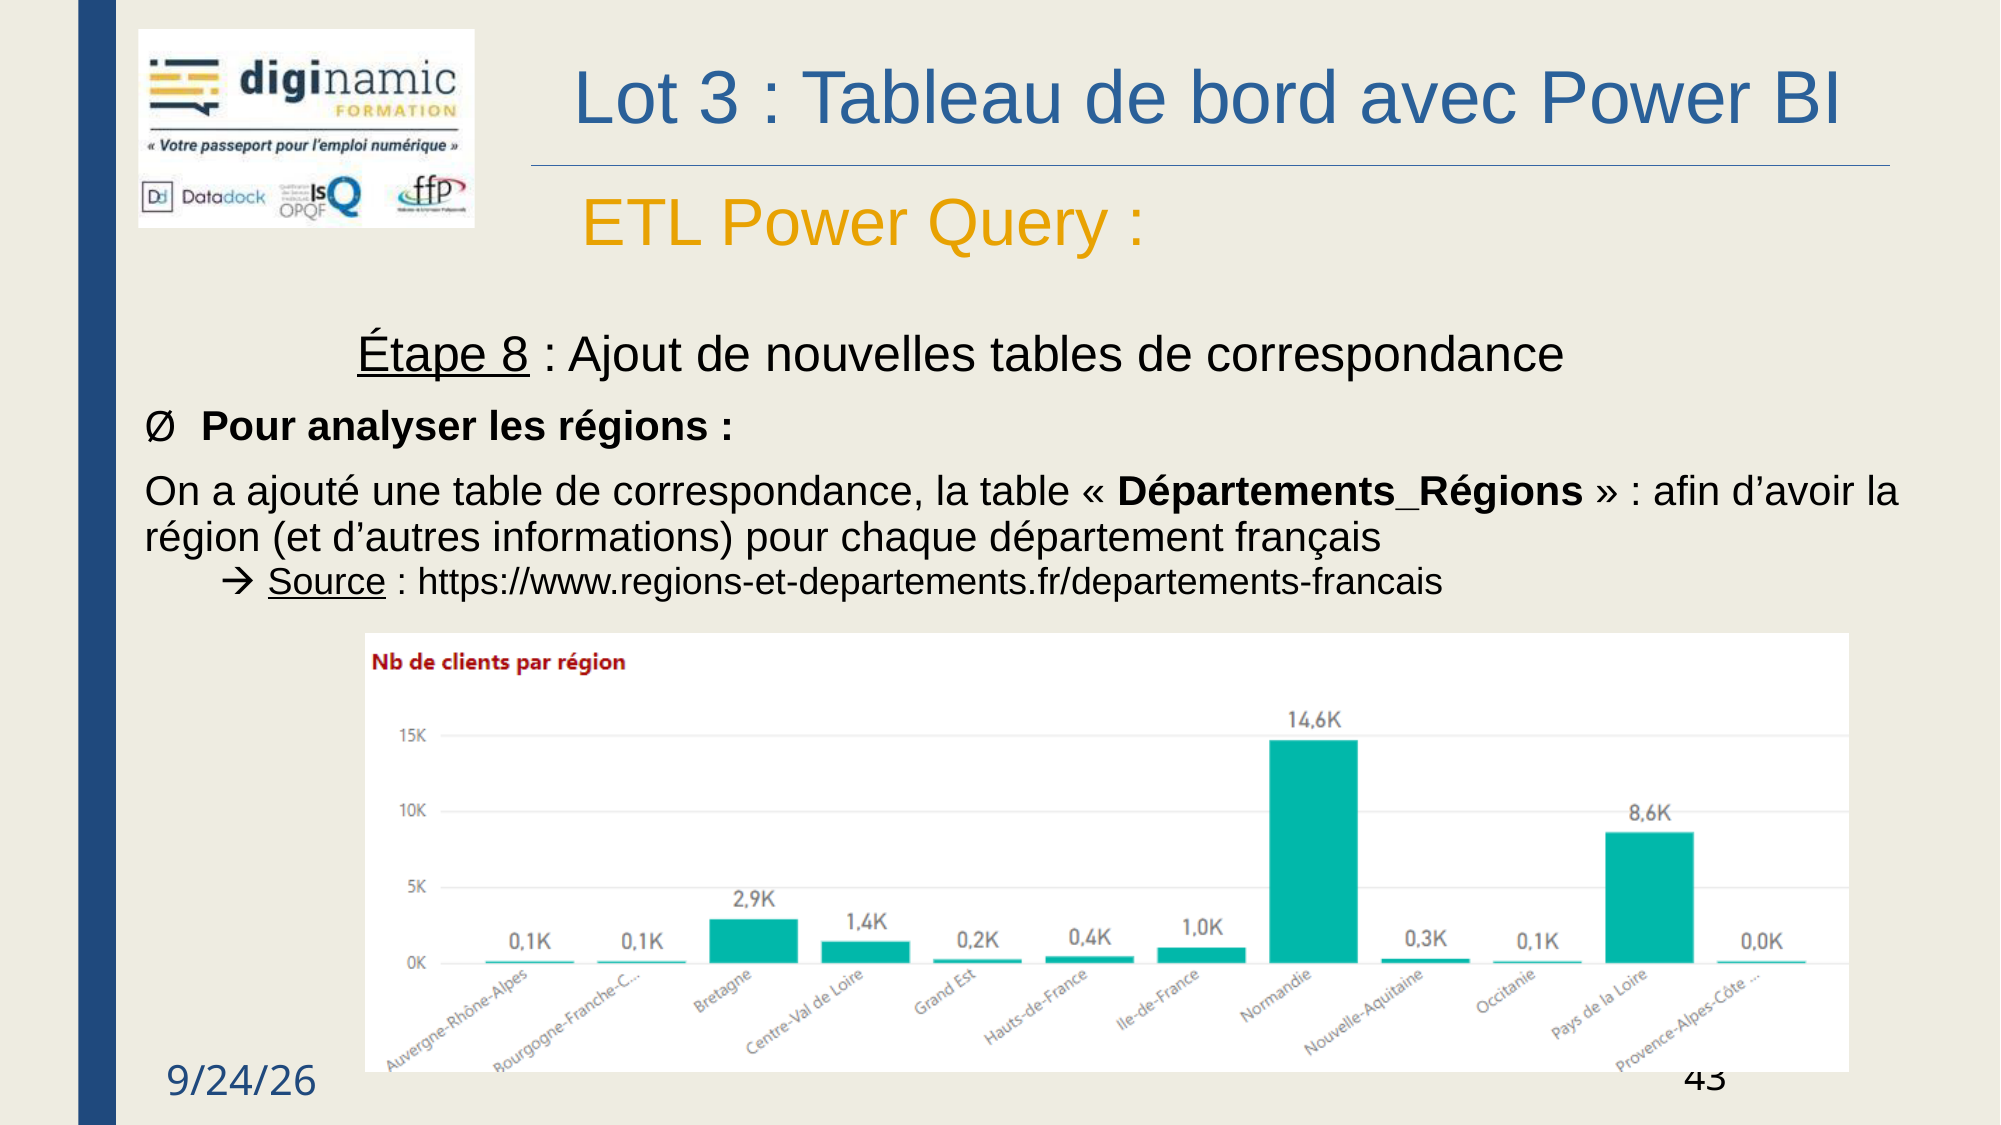

# Lot 3 : Tableau de bord avec Power BI
ETL Power Query :
Étape 8 : Ajout de nouvelles tables de correspondance
Pour analyser les régions :
On a ajouté une table de correspondance, la table « Départements_Régions » : afin d’avoir la région (et d’autres informations) pour chaque département français
	 Source : https://www.regions-et-departements.fr/departements-francais